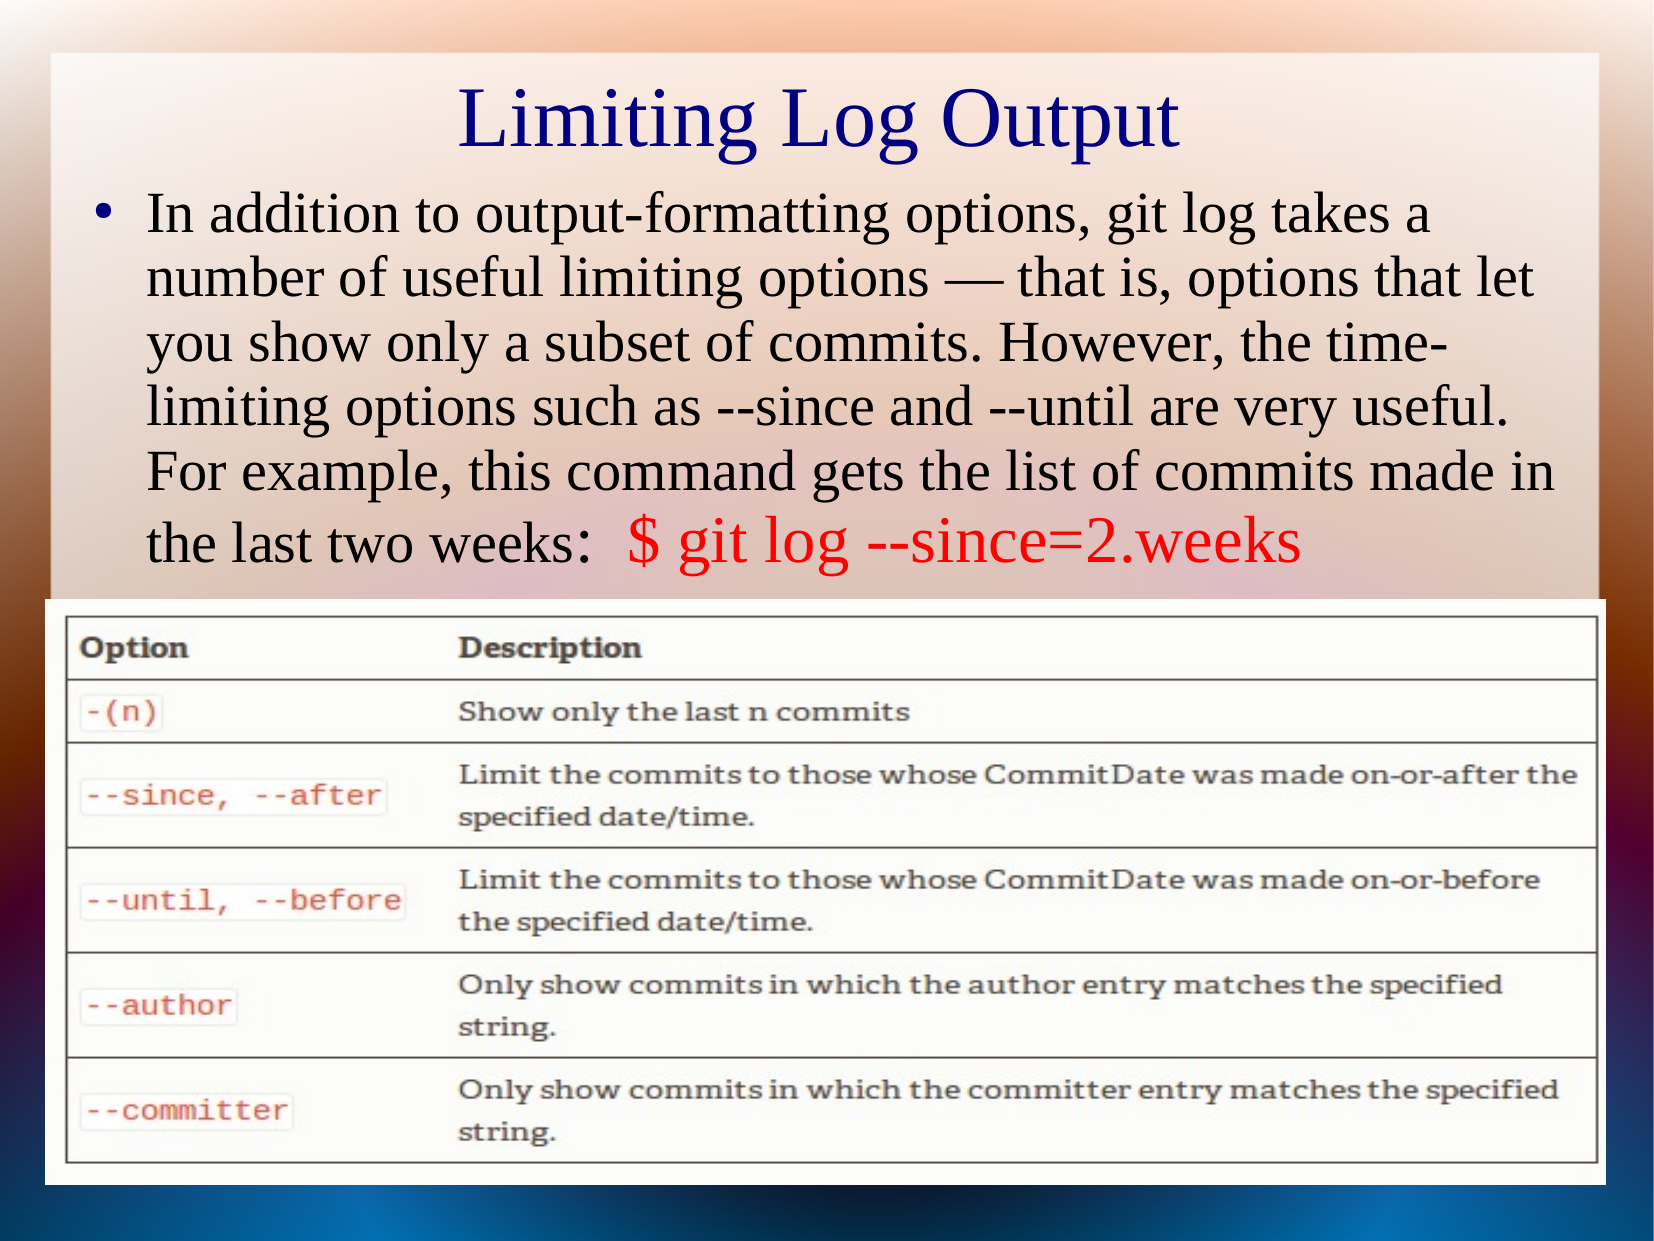

# Limiting Log Output
In addition to output-formatting options, git log takes a number of useful limiting options — that is, options that let you show only a subset of commits. However, the time-limiting options such as --since and --until are very useful. For example, this command gets the list of commits made in the last two weeks: $ git log --since=2.weeks